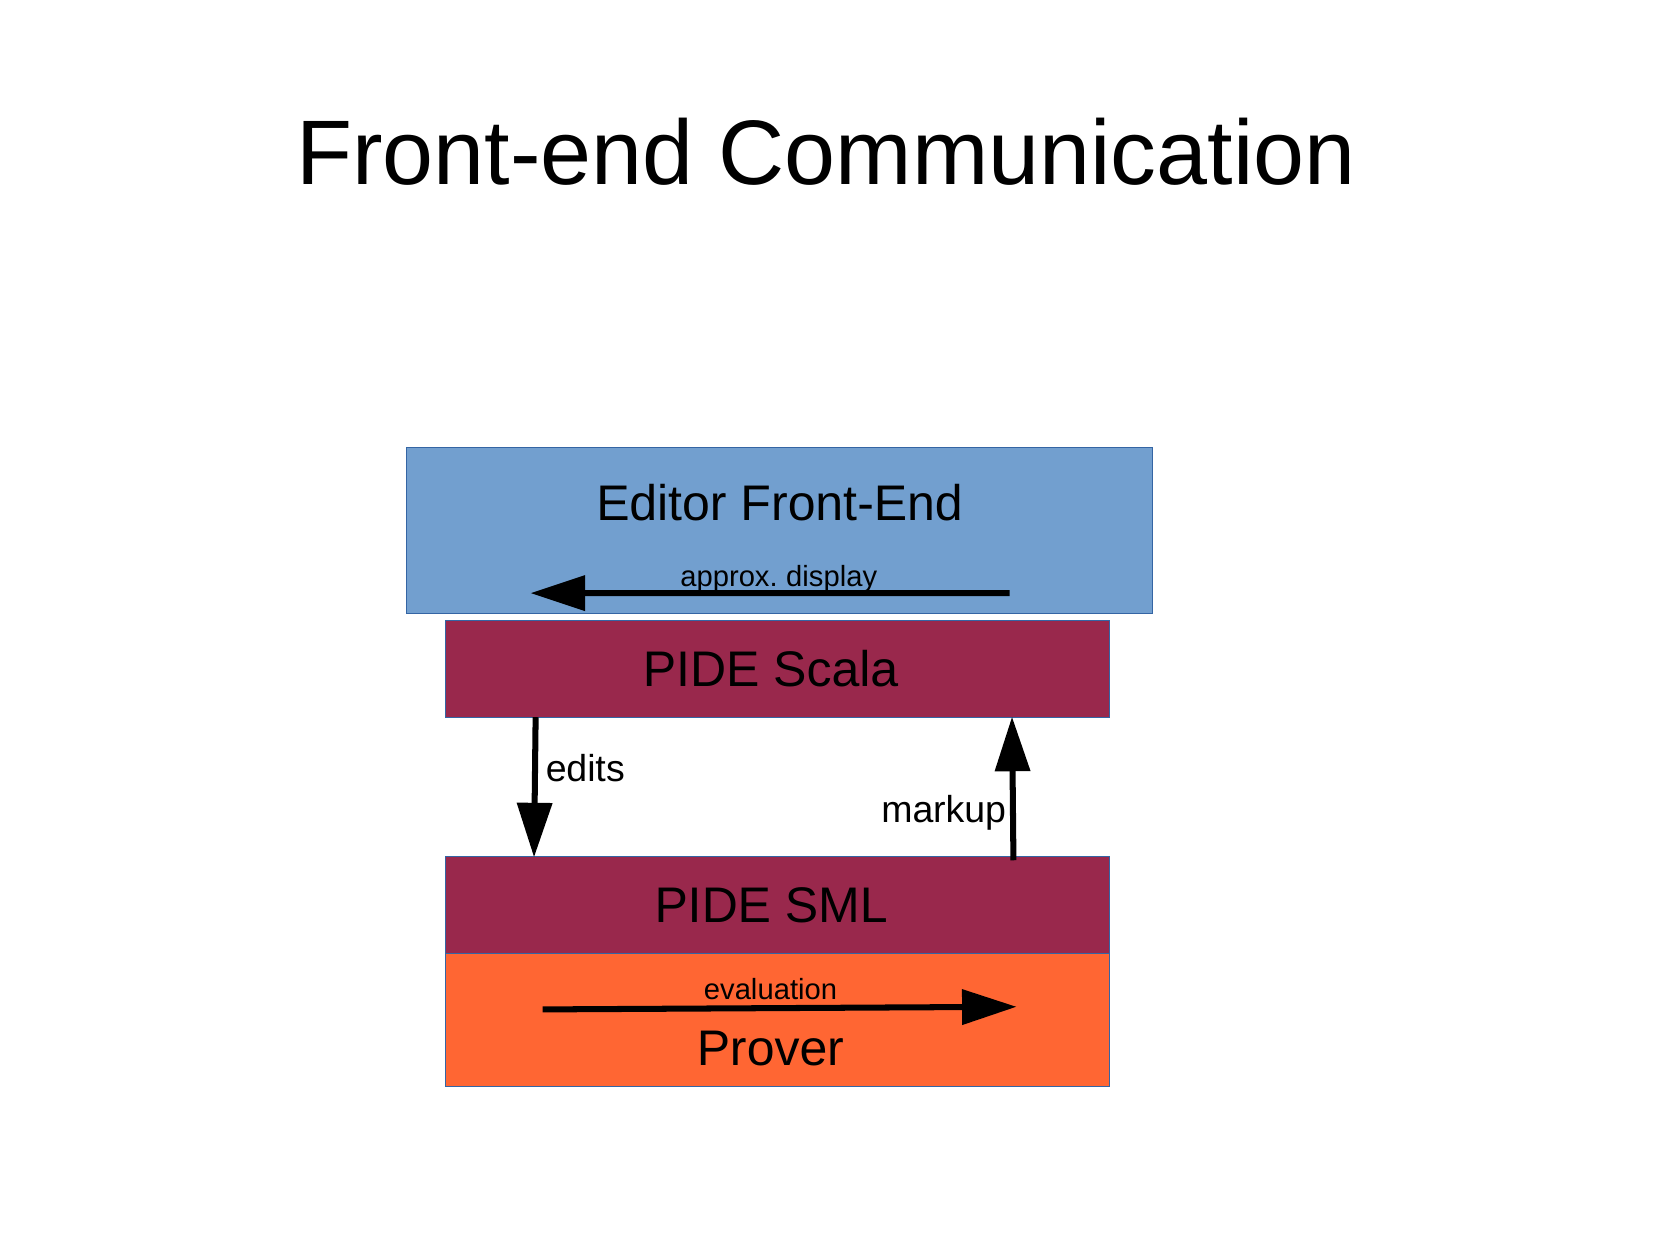

# Front-end Communication
Editor Front-End
 approx. display
PIDE Scala
edits
 markup
PIDE SML
 markup
 Prover
 evaluation